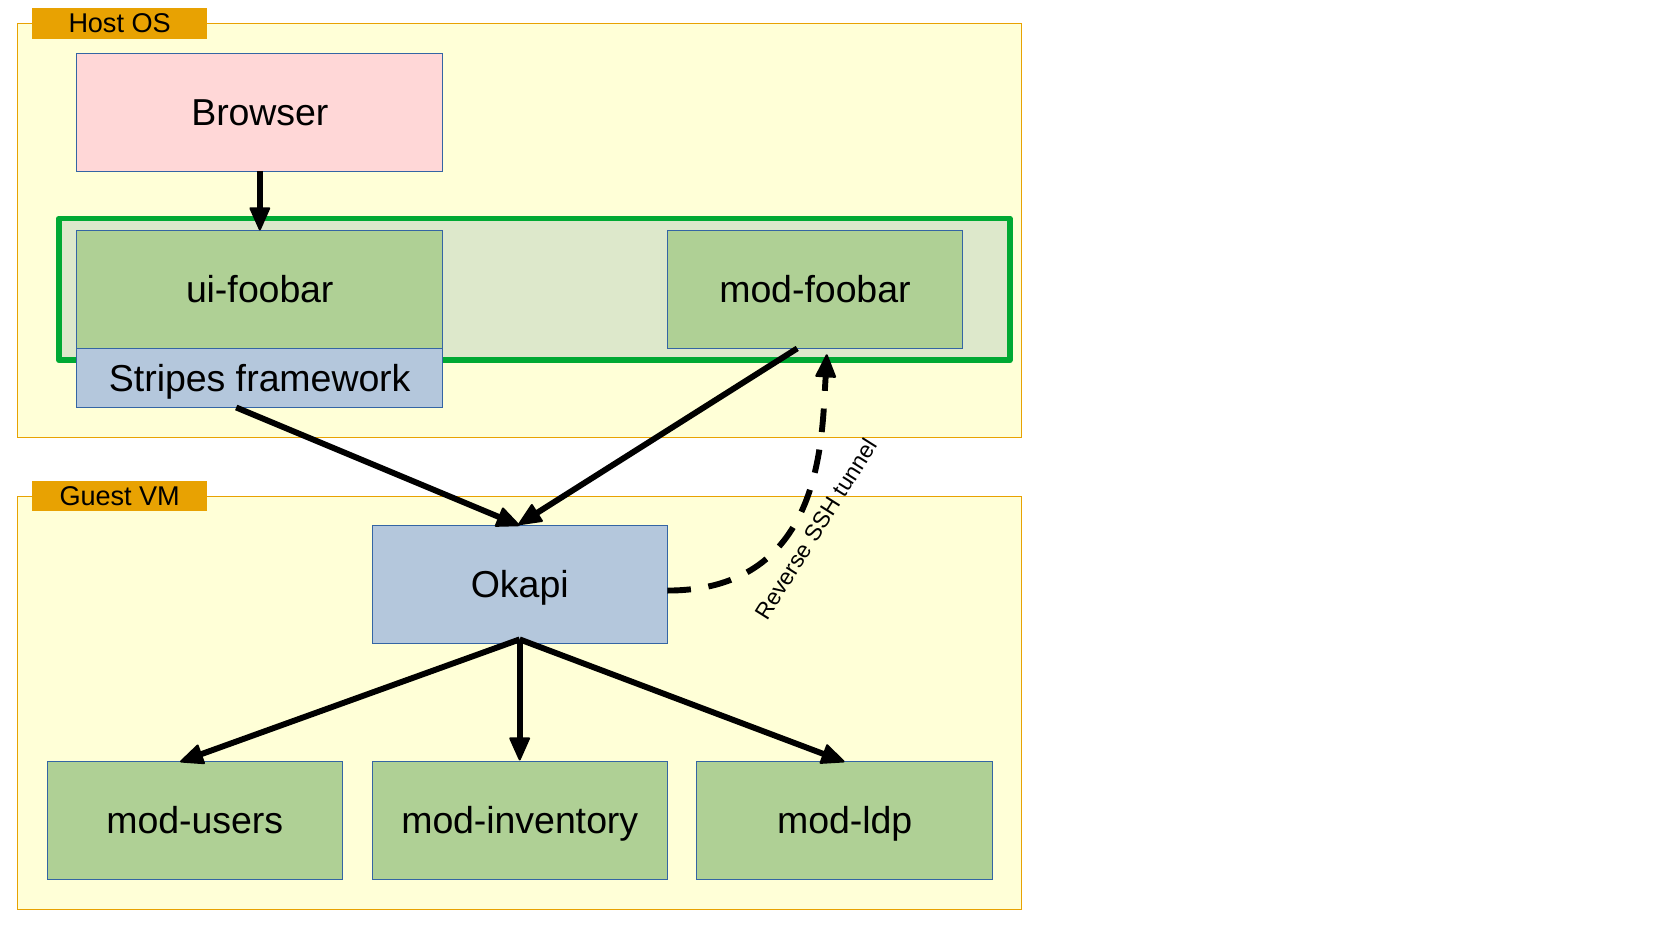

Host OS
Browser
ui-foobar
mod-foobar
Stripes framework
Guest VM
Reverse SSH tunnel
Okapi
mod-users
mod-inventory
mod-ldp